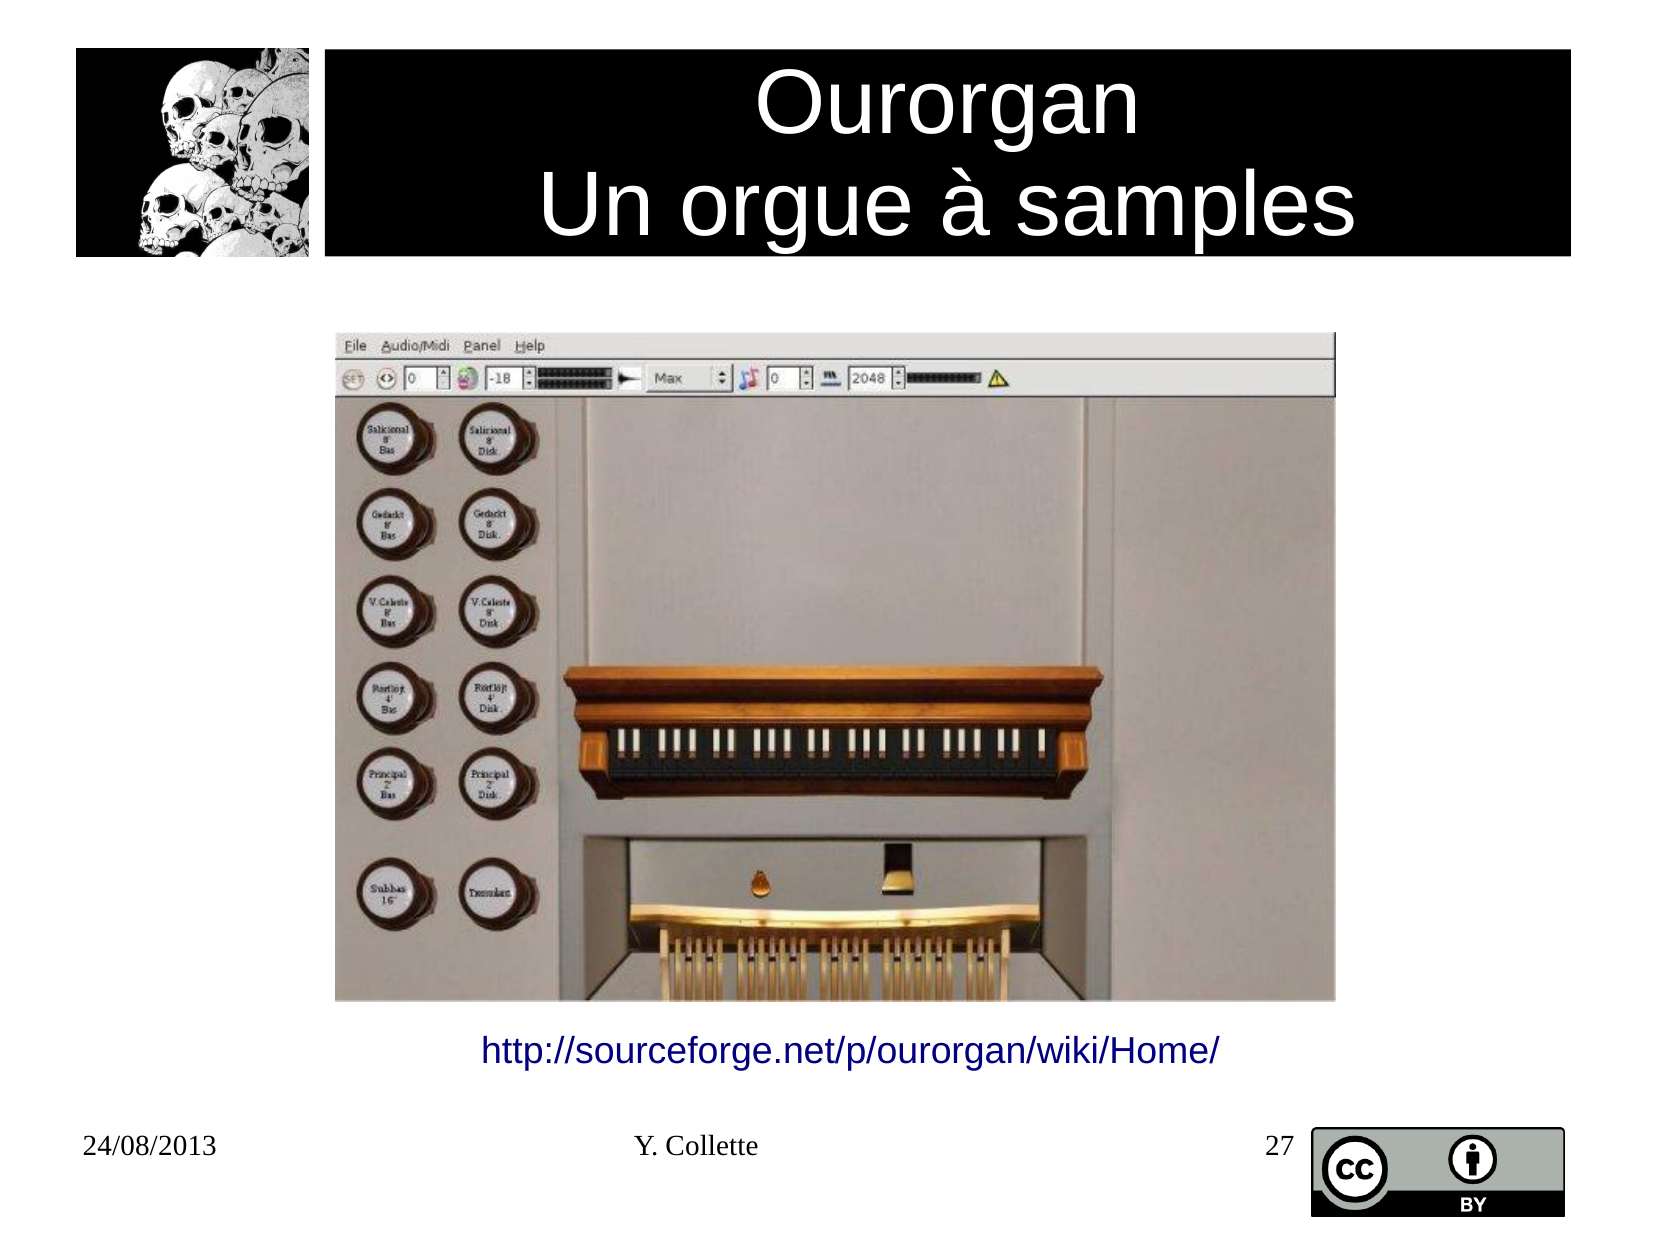

# Ourorgan Un orgue à samples
http://sourceforge.net/p/ourorgan/wiki/Home/
Y. Collette
27